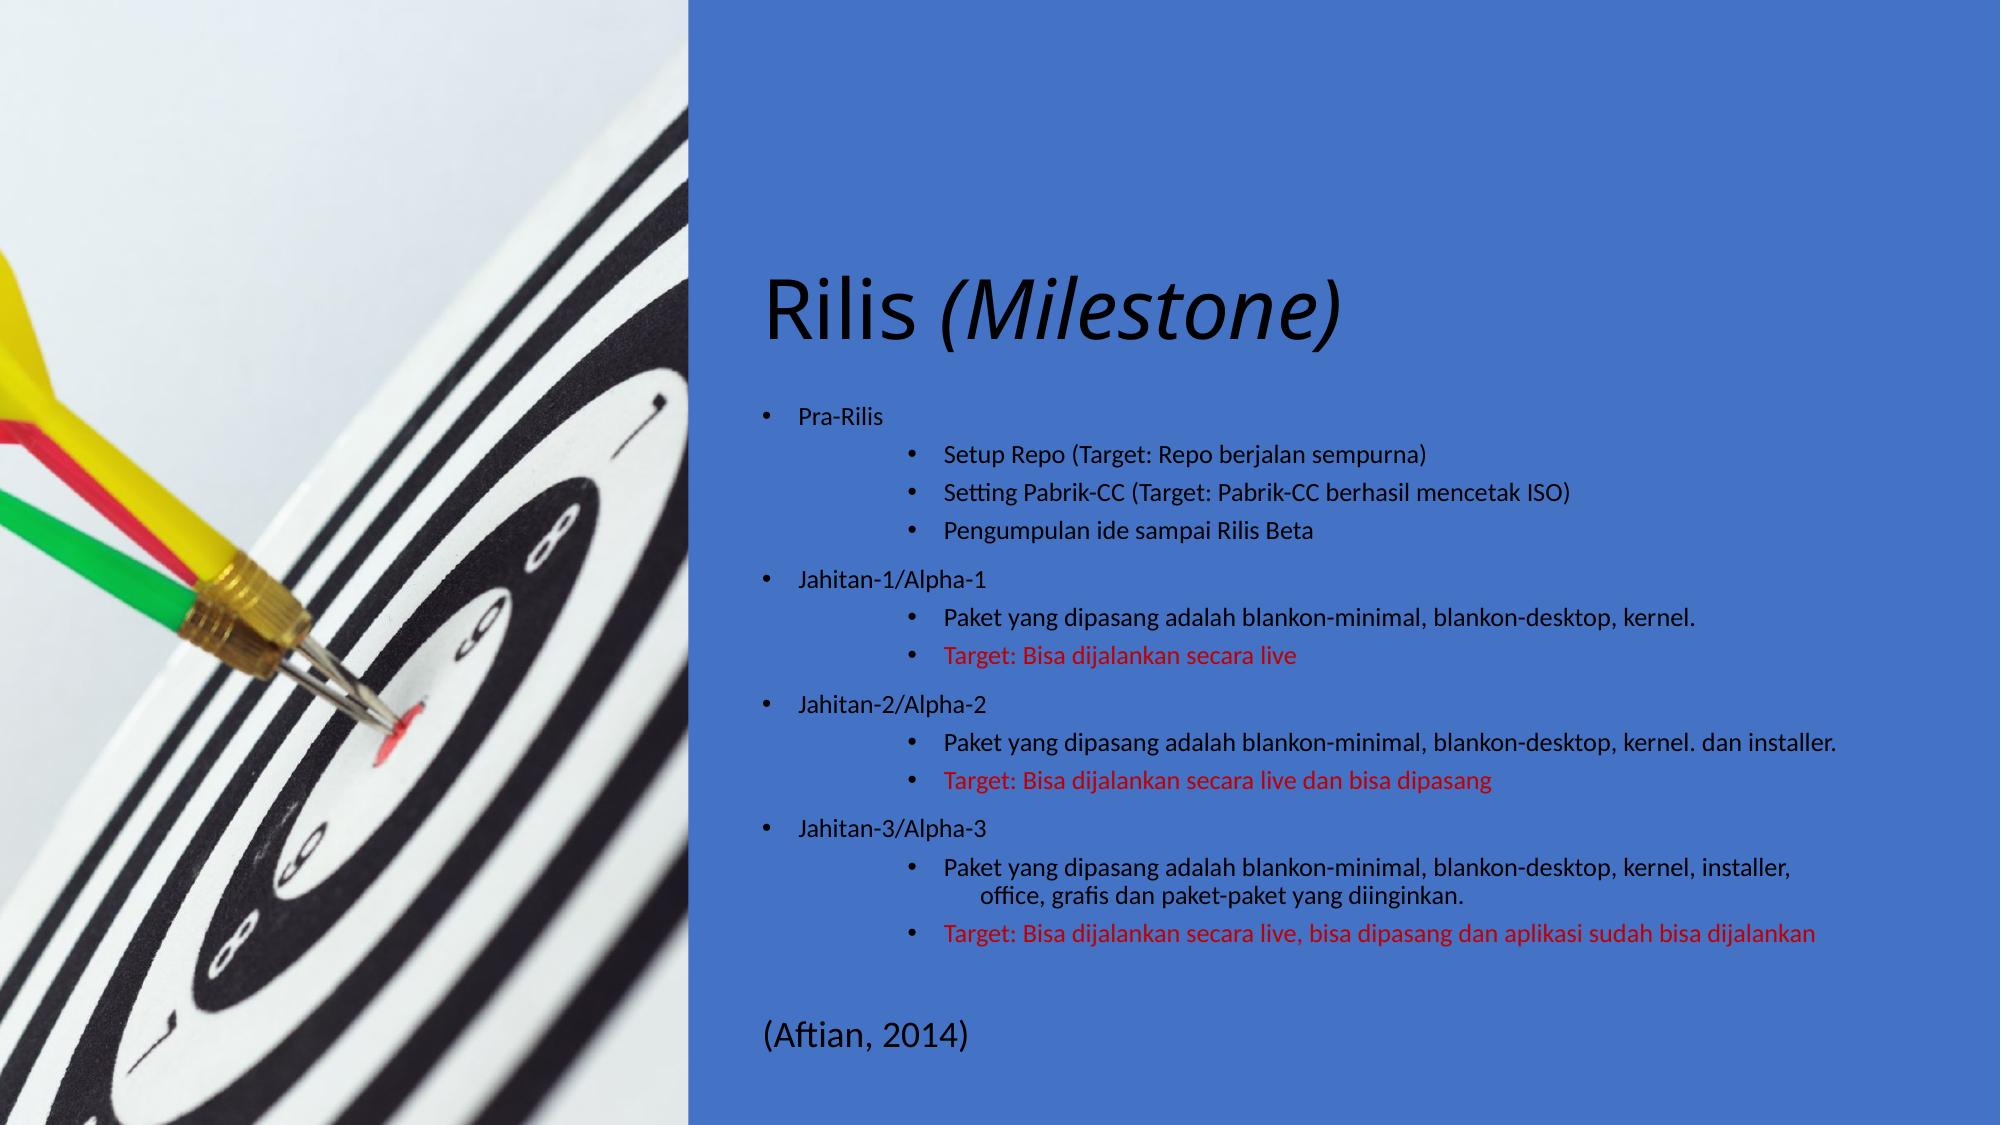

# Rilis (Milestone)
Pra-Rilis
Setup Repo (Target: Repo berjalan sempurna)
Setting Pabrik-CC (Target: Pabrik-CC berhasil mencetak ISO)
Pengumpulan ide sampai Rilis Beta
Jahitan-1/Alpha-1
Paket yang dipasang adalah blankon-minimal, blankon-desktop, kernel.
Target: Bisa dijalankan secara live
Jahitan-2/Alpha-2
Paket yang dipasang adalah blankon-minimal, blankon-desktop, kernel. dan installer.
Target: Bisa dijalankan secara live dan bisa dipasang
Jahitan-3/Alpha-3
Paket yang dipasang adalah blankon-minimal, blankon-desktop, kernel, installer, office, grafis dan paket-paket yang diinginkan.
Target: Bisa dijalankan secara live, bisa dipasang dan aplikasi sudah bisa dijalankan
(Aftian, 2014)